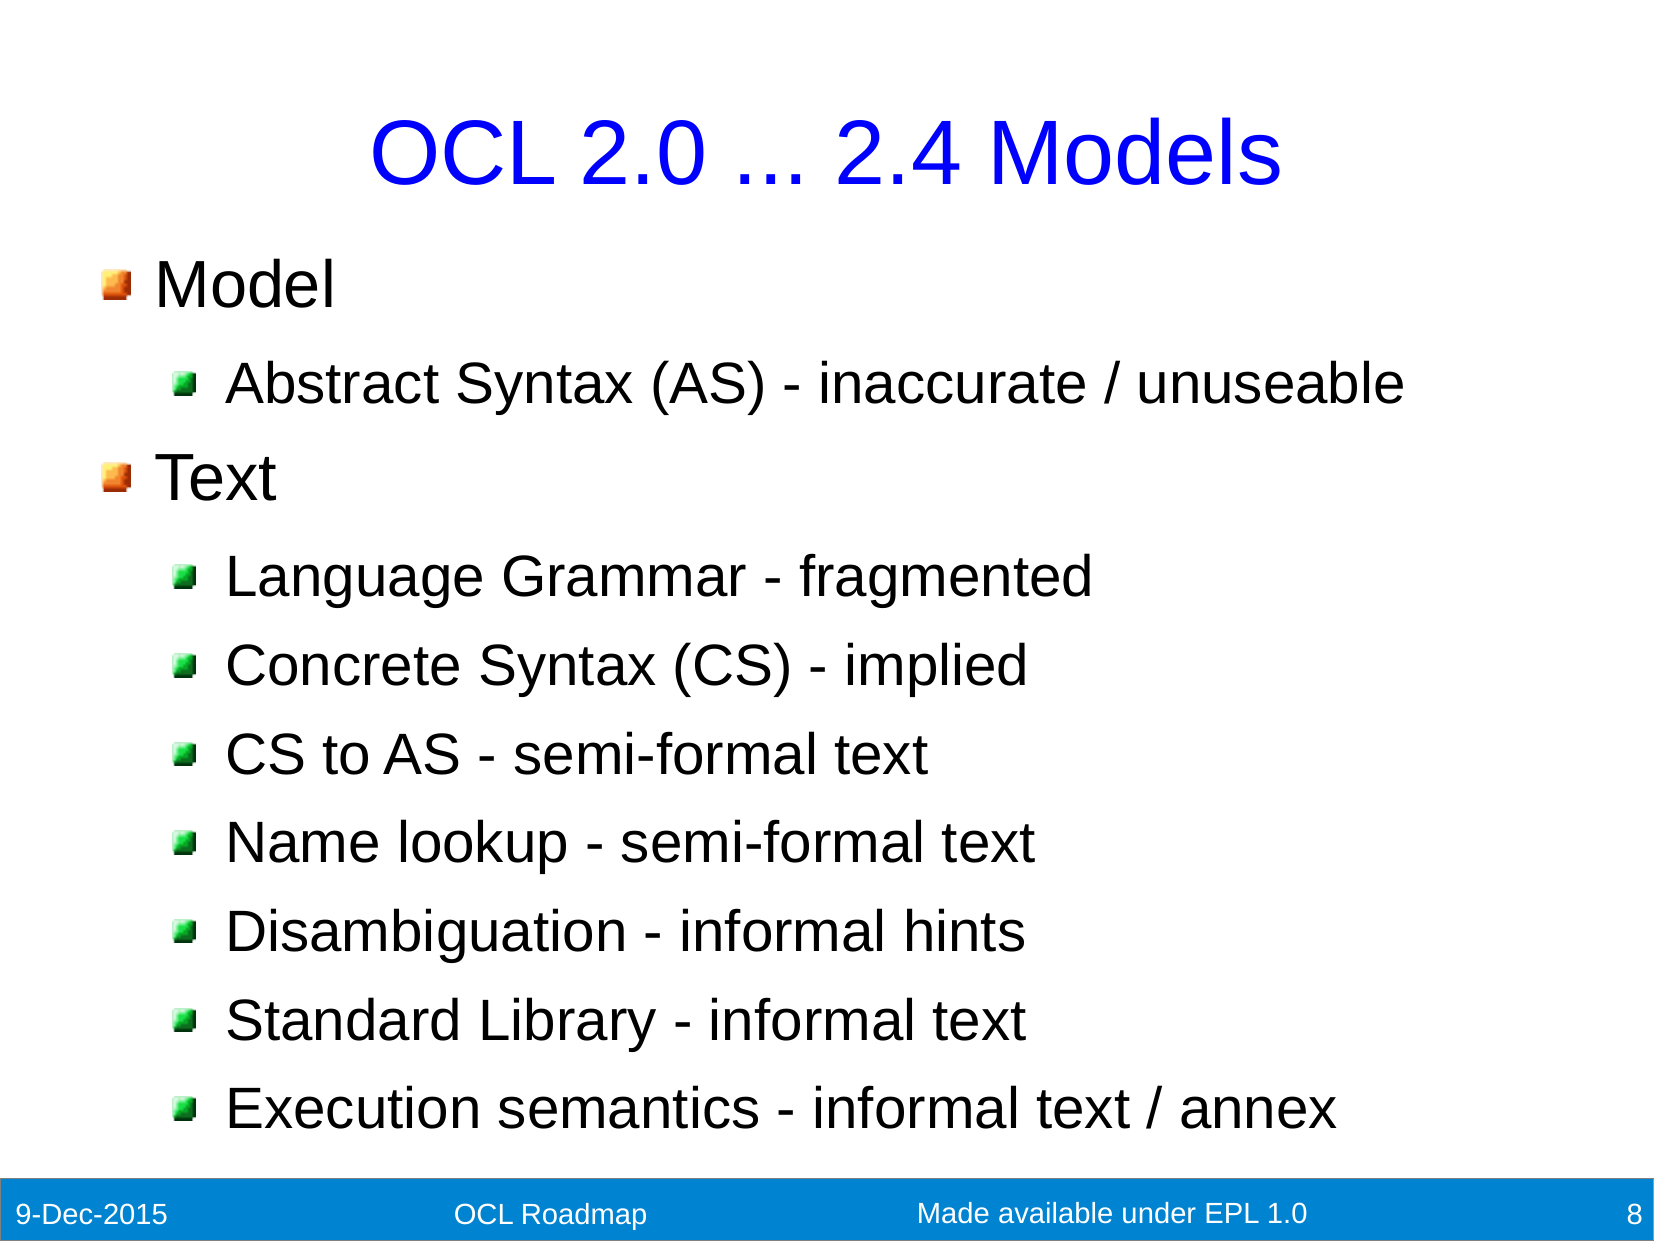

# OCL 2.0 ... 2.4 Models
Model
Abstract Syntax (AS) - inaccurate / unuseable
Text
Language Grammar - fragmented
Concrete Syntax (CS) - implied
CS to AS - semi-formal text
Name lookup - semi-formal text
Disambiguation - informal hints
Standard Library - informal text
Execution semantics - informal text / annex
9-Dec-2015
OCL Roadmap
8